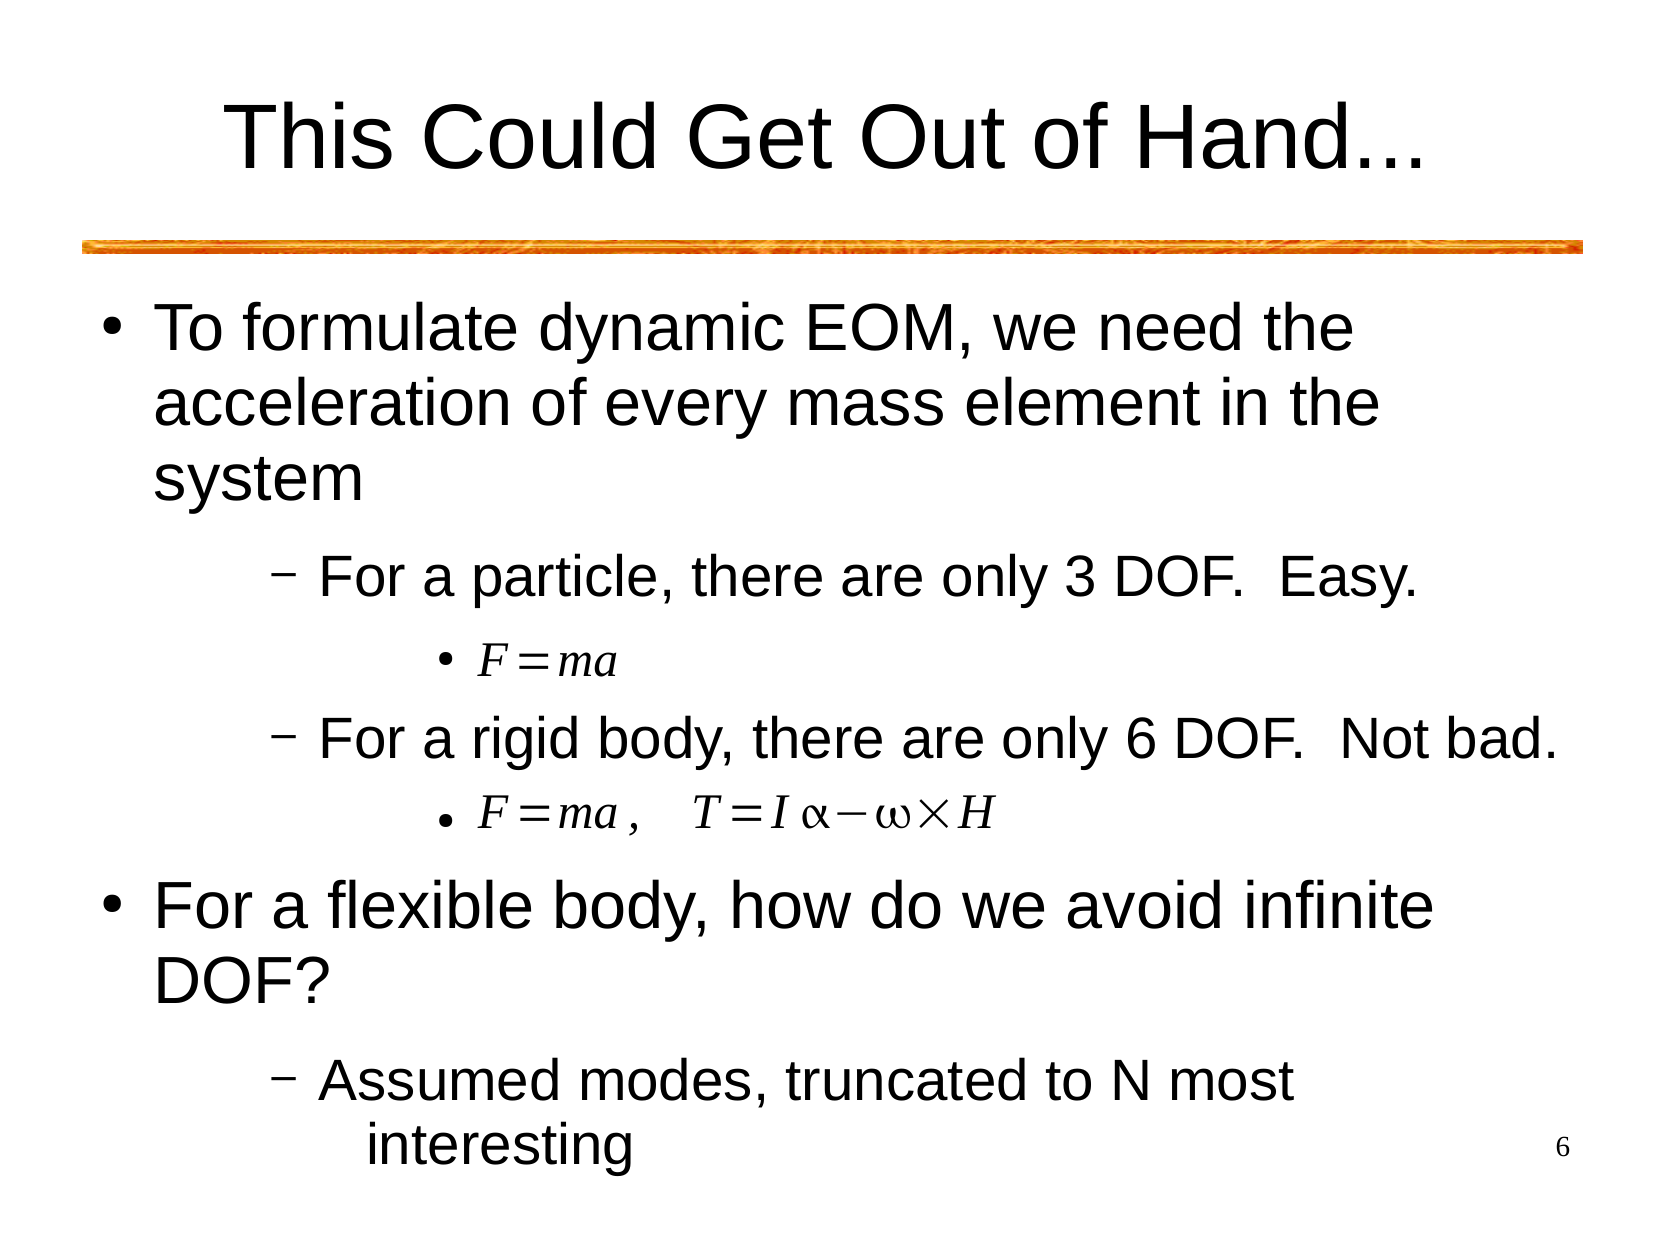

# This Could Get Out of Hand...
To formulate dynamic EOM, we need the acceleration of every mass element in the system
For a particle, there are only 3 DOF. Easy.
For a rigid body, there are only 6 DOF. Not bad.
For a flexible body, how do we avoid infinite DOF?
Assumed modes, truncated to N most interesting
6